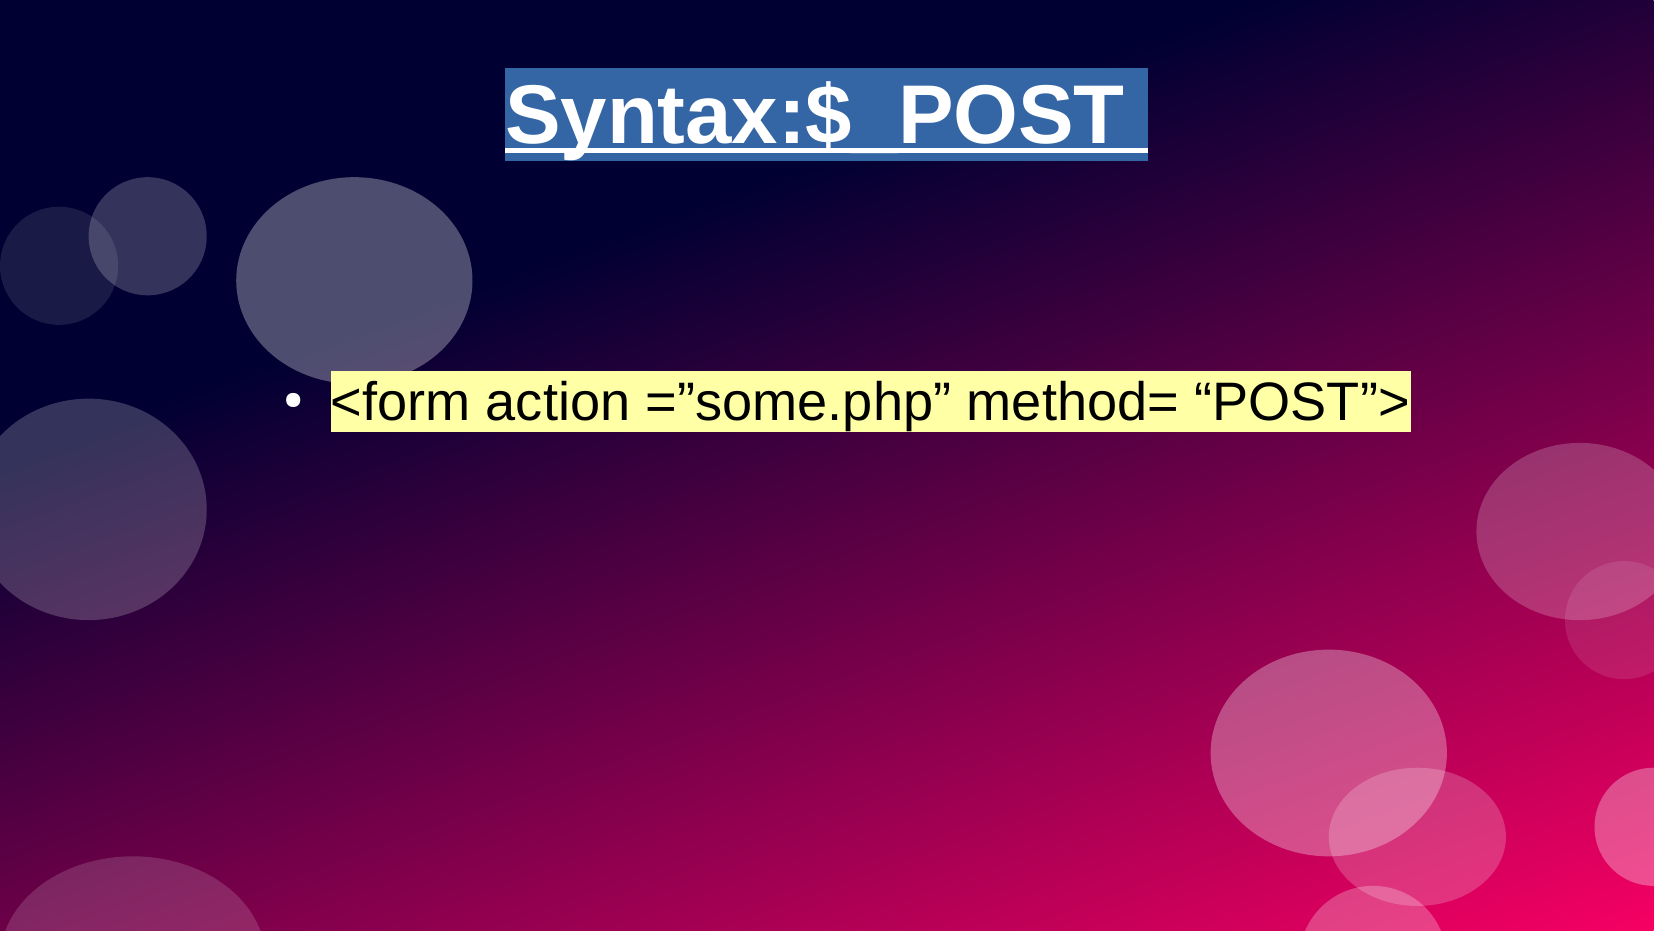

# Syntax:$_POST
<form action =”some.php” method= “POST”>